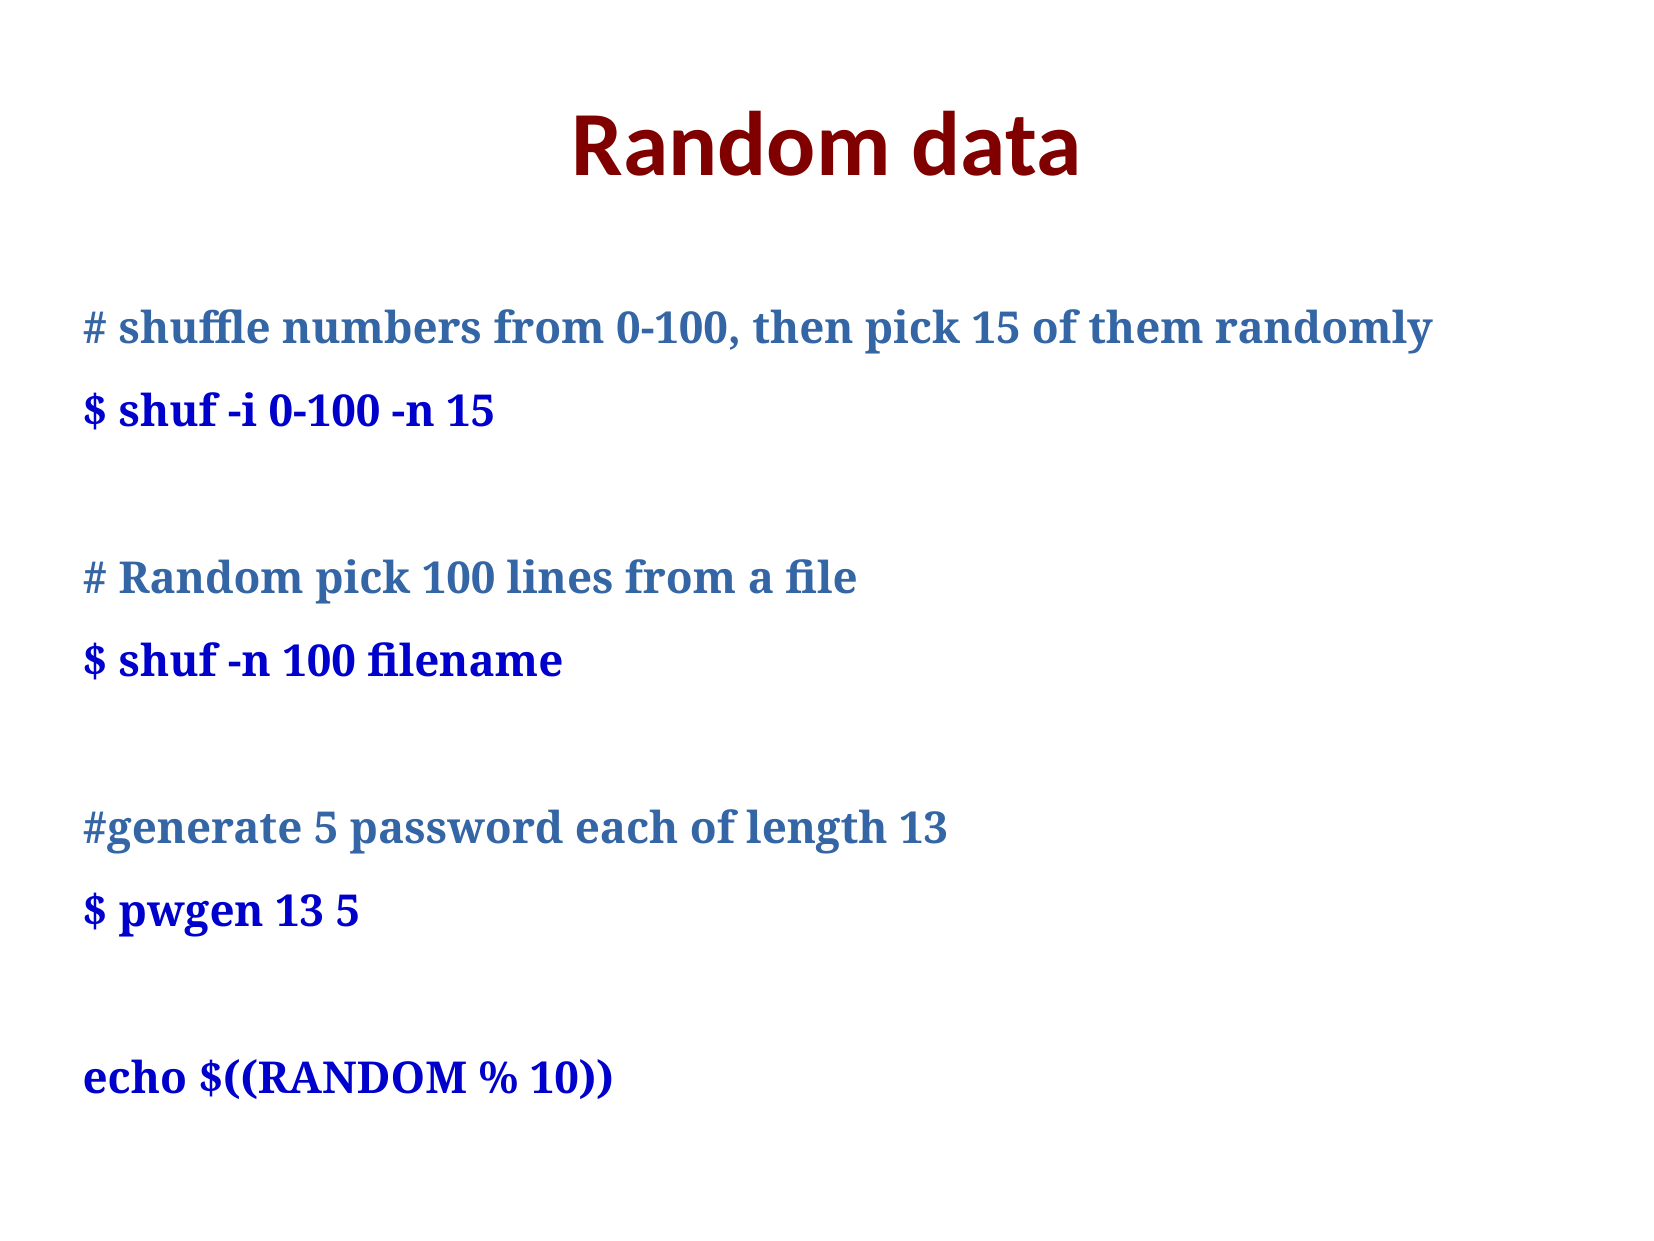

# Random data
# shuffle numbers from 0-100, then pick 15 of them randomly
$ shuf -i 0-100 -n 15
# Random pick 100 lines from a file
$ shuf -n 100 filename
#generate 5 password each of length 13
$ pwgen 13 5
echo $((RANDOM % 10))